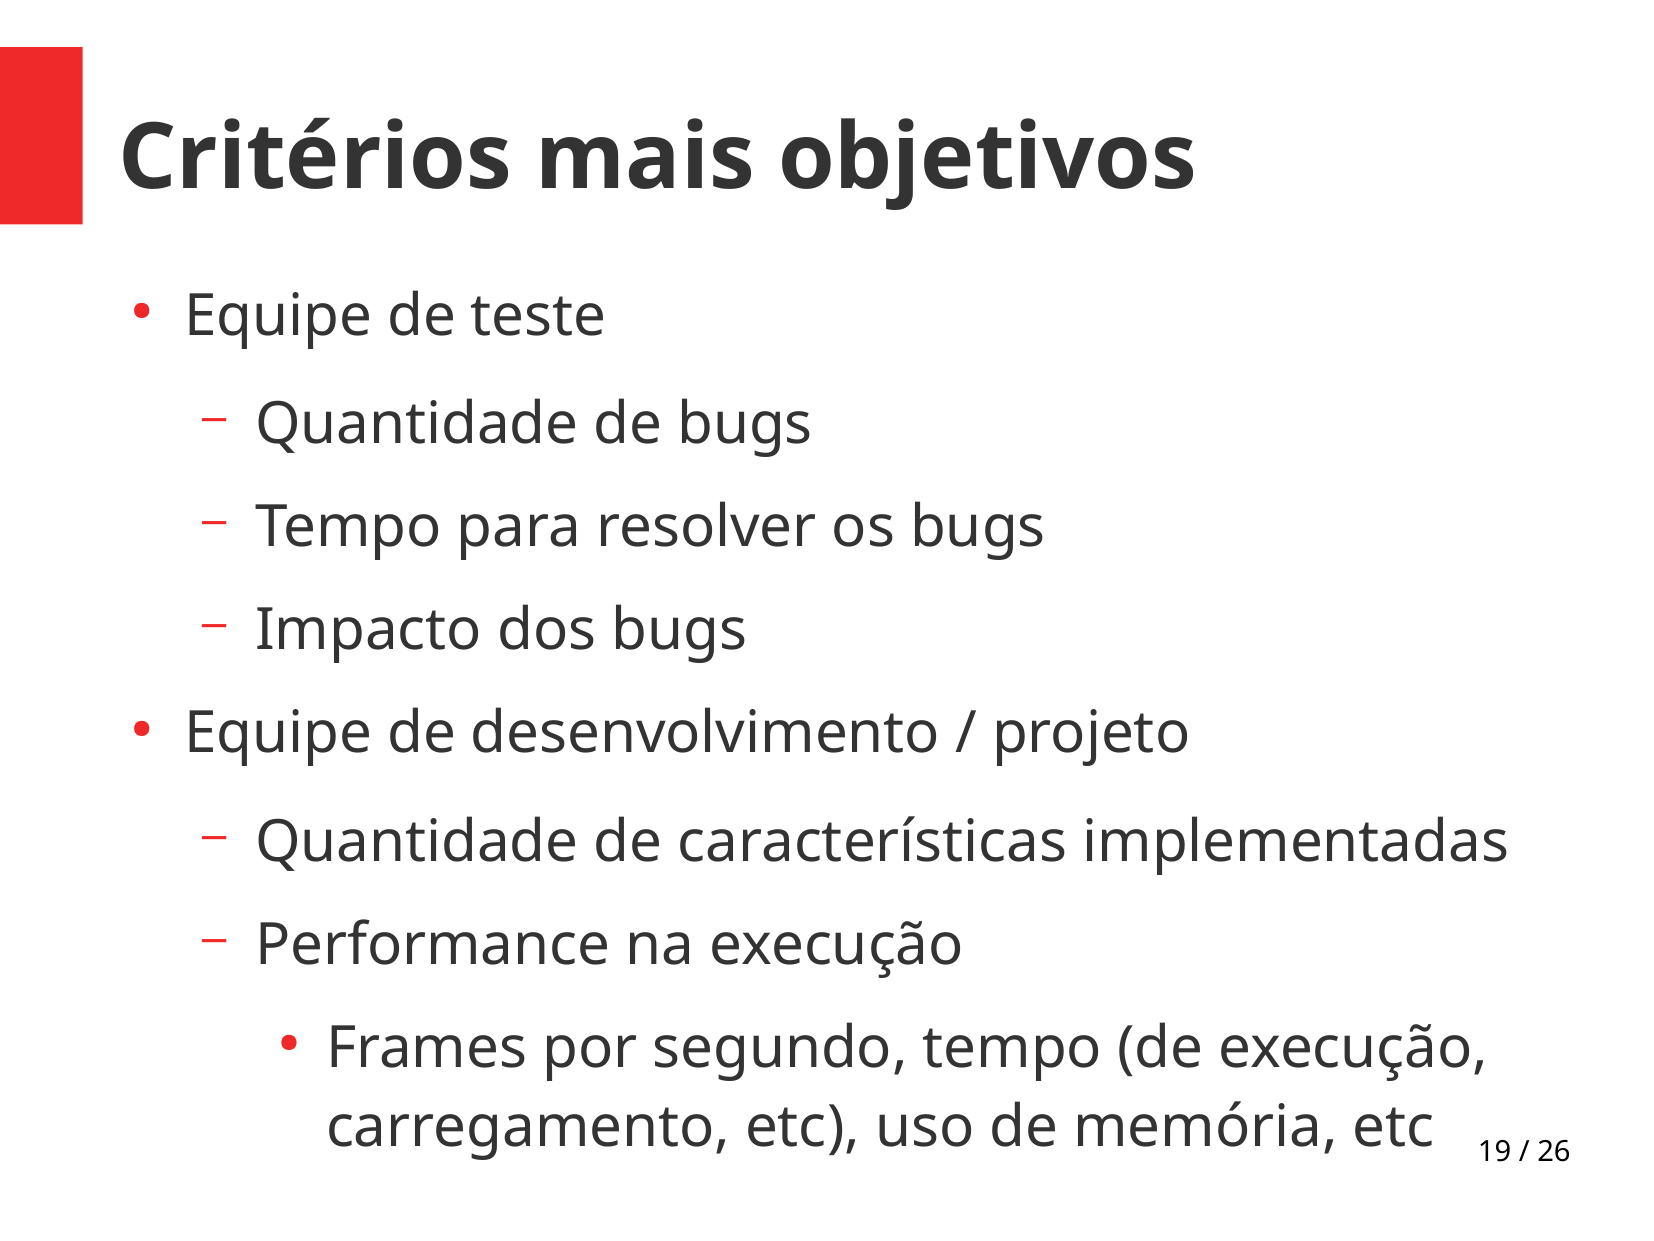

# Critérios mais objetivos
Equipe de teste
Quantidade de bugs
Tempo para resolver os bugs
Impacto dos bugs
Equipe de desenvolvimento / projeto
Quantidade de características implementadas
Performance na execução
Frames por segundo, tempo (de execução, carregamento, etc), uso de memória, etc
19